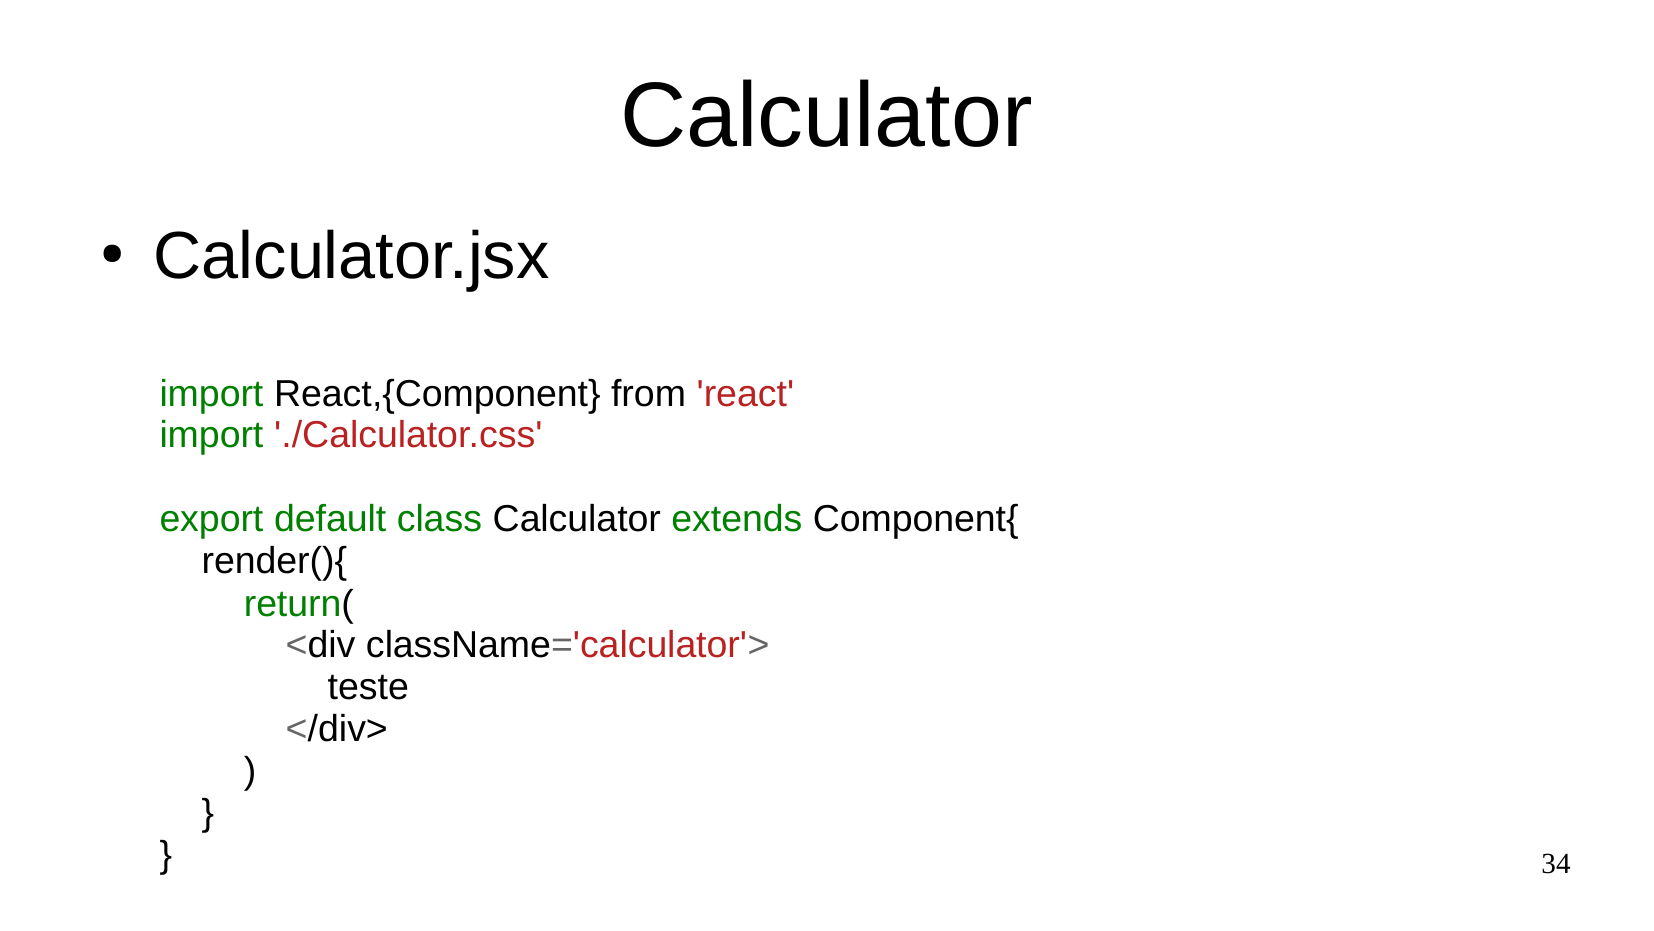

# Calculator
Calculator.jsx
import React,{Component} from 'react'
import './Calculator.css'
export default class Calculator extends Component{
 render(){
 return(
 <div className='calculator'>
 teste
 </div>
 )
 }
}
34